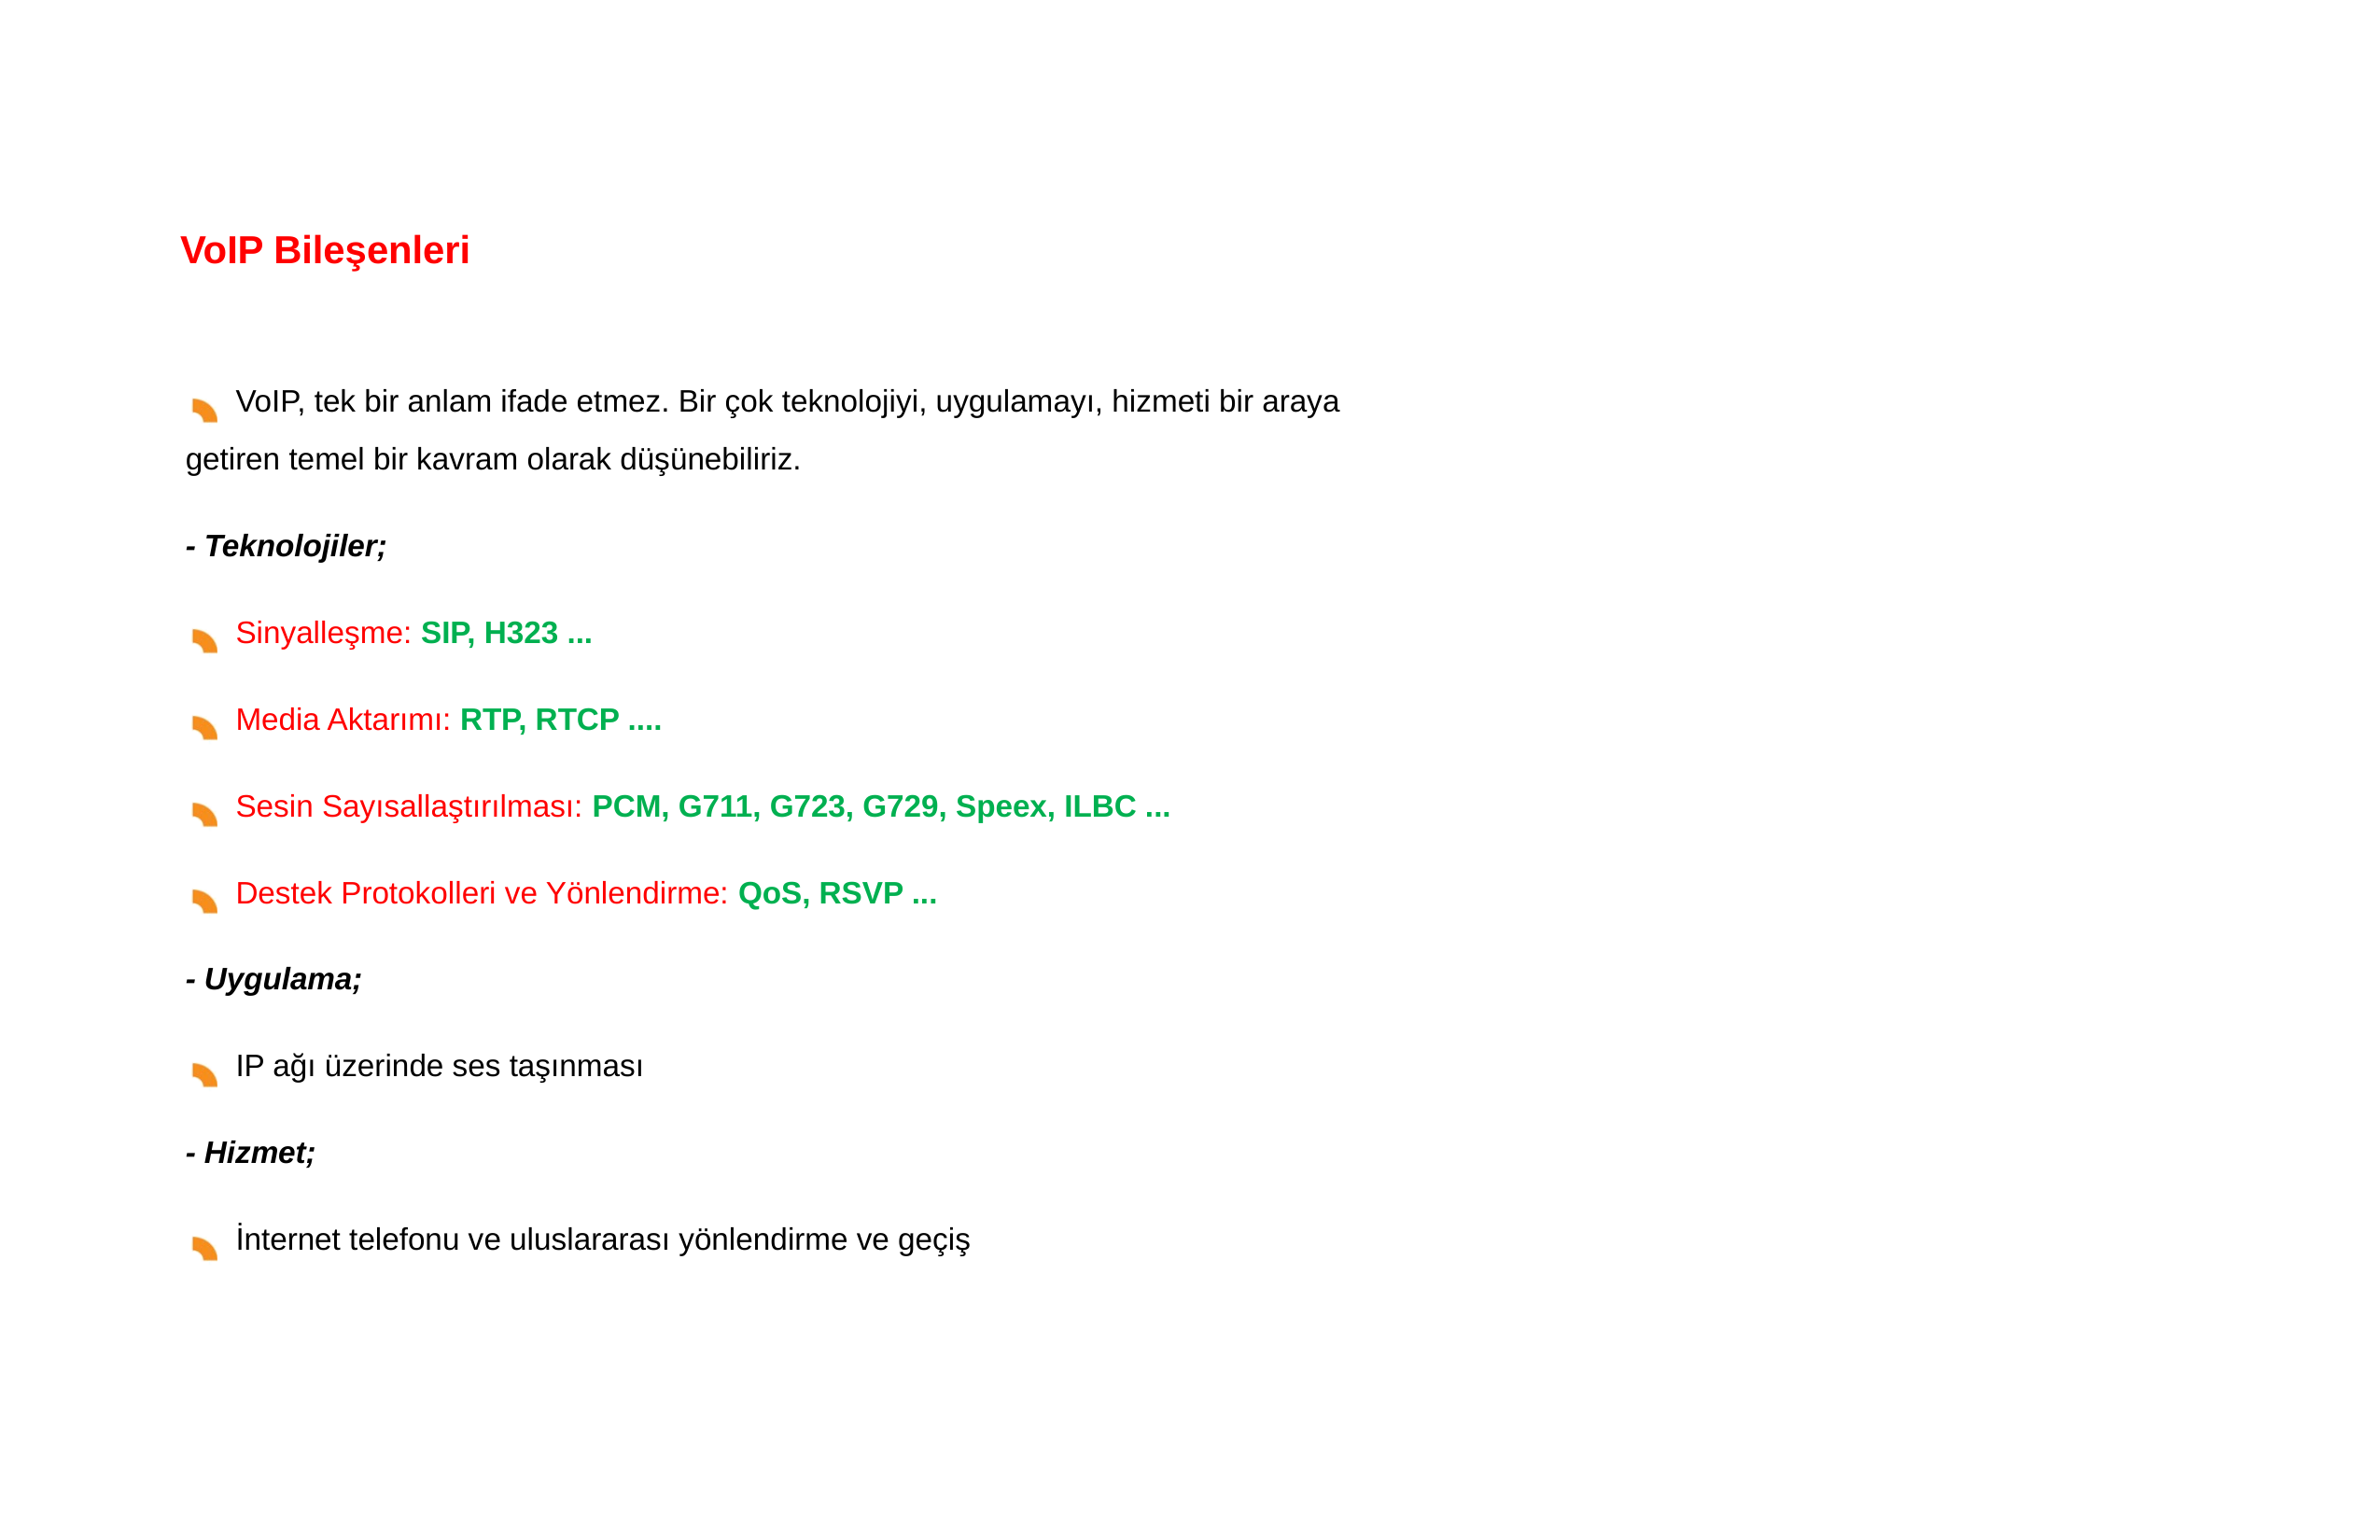

VoIP Bileşenleri
 VoIP, tek bir anlam ifade etmez. Bir çok teknolojiyi, uygulamayı, hizmeti bir araya
getiren temel bir kavram olarak düşünebiliriz.
- Teknolojiler;
 Sinyalleşme: SIP, H323 ...
 Media Aktarımı: RTP, RTCP ....
 Sesin Sayısallaştırılması: PCM, G711, G723, G729, Speex, ILBC ...
 Destek Protokolleri ve Yönlendirme: QoS, RSVP ...
- Uygulama;
 IP ağı üzerinde ses taşınması
- Hizmet;
 İnternet telefonu ve uluslararası yönlendirme ve geçiş